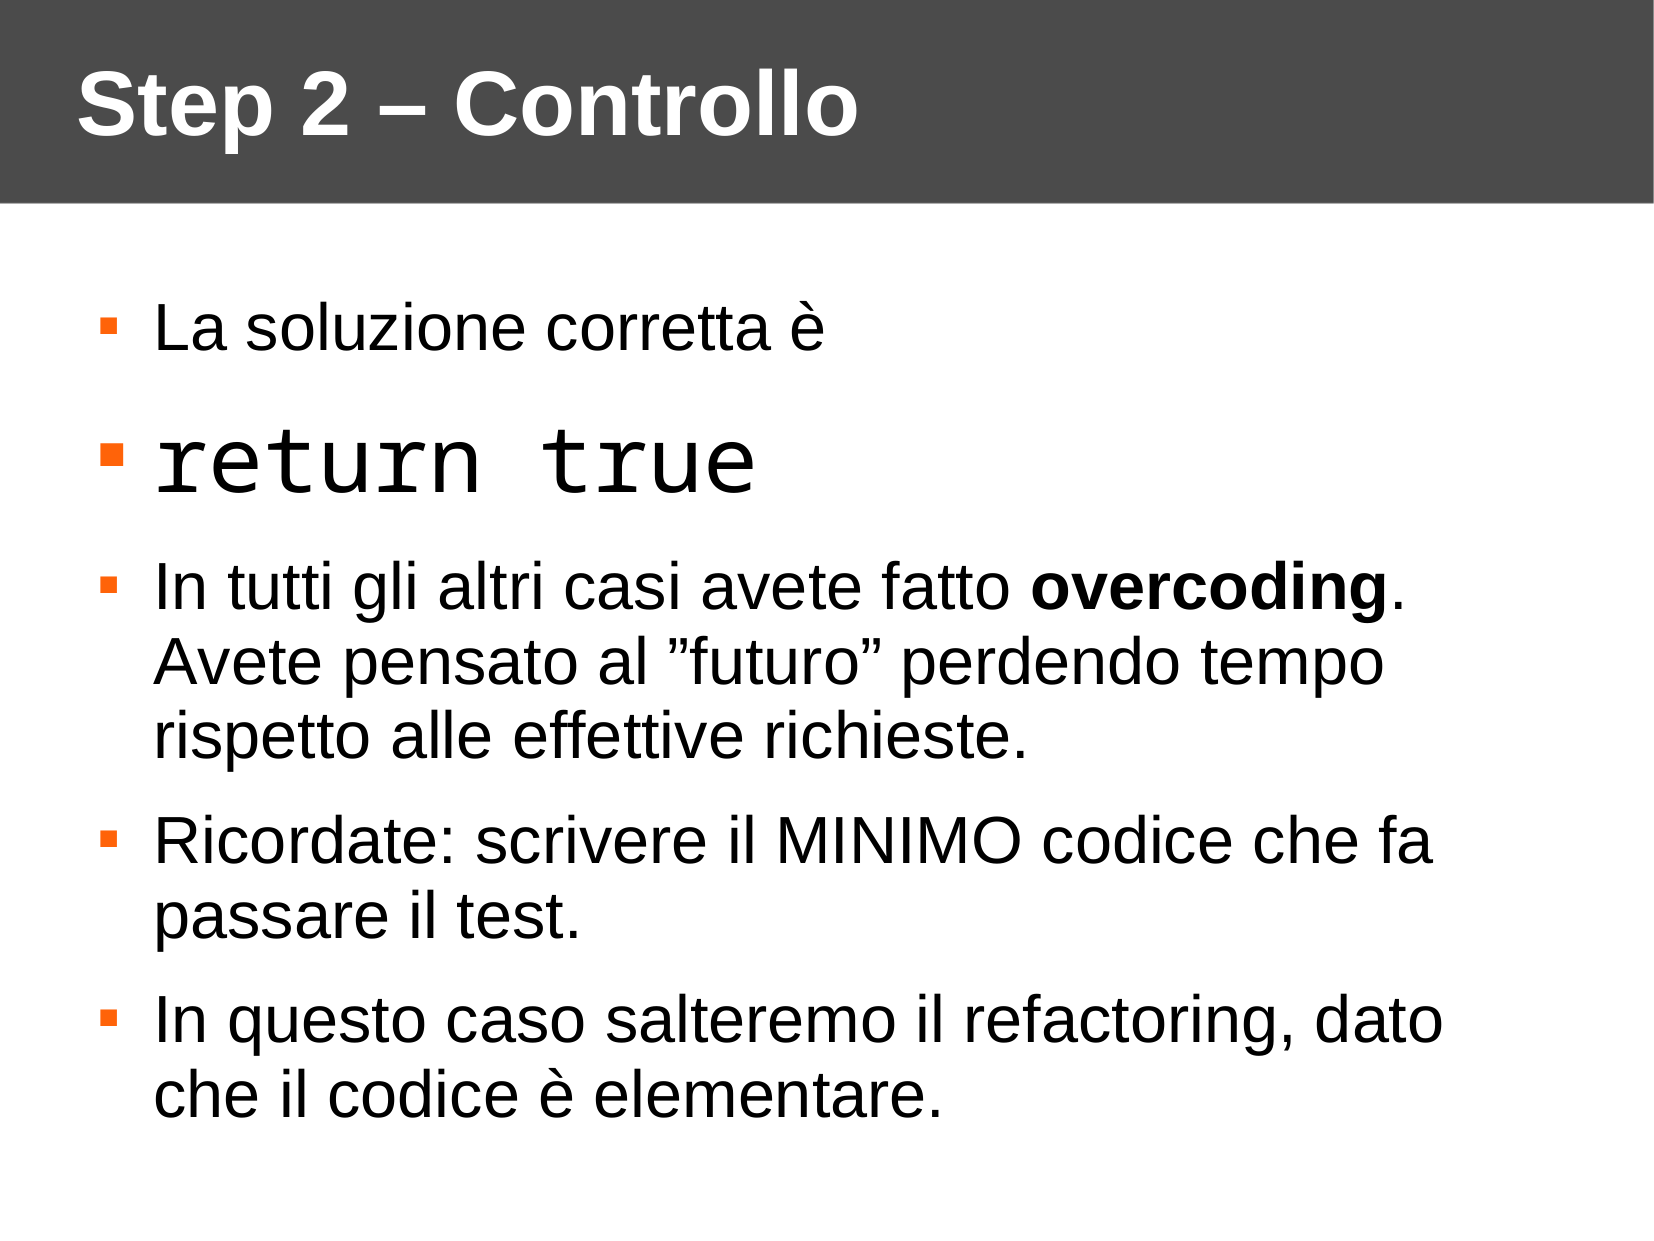

# Step 2 – Controllo
La soluzione corretta è
return true
In tutti gli altri casi avete fatto overcoding. Avete pensato al ”futuro” perdendo tempo rispetto alle effettive richieste.
Ricordate: scrivere il MINIMO codice che fa passare il test.
In questo caso salteremo il refactoring, dato che il codice è elementare.